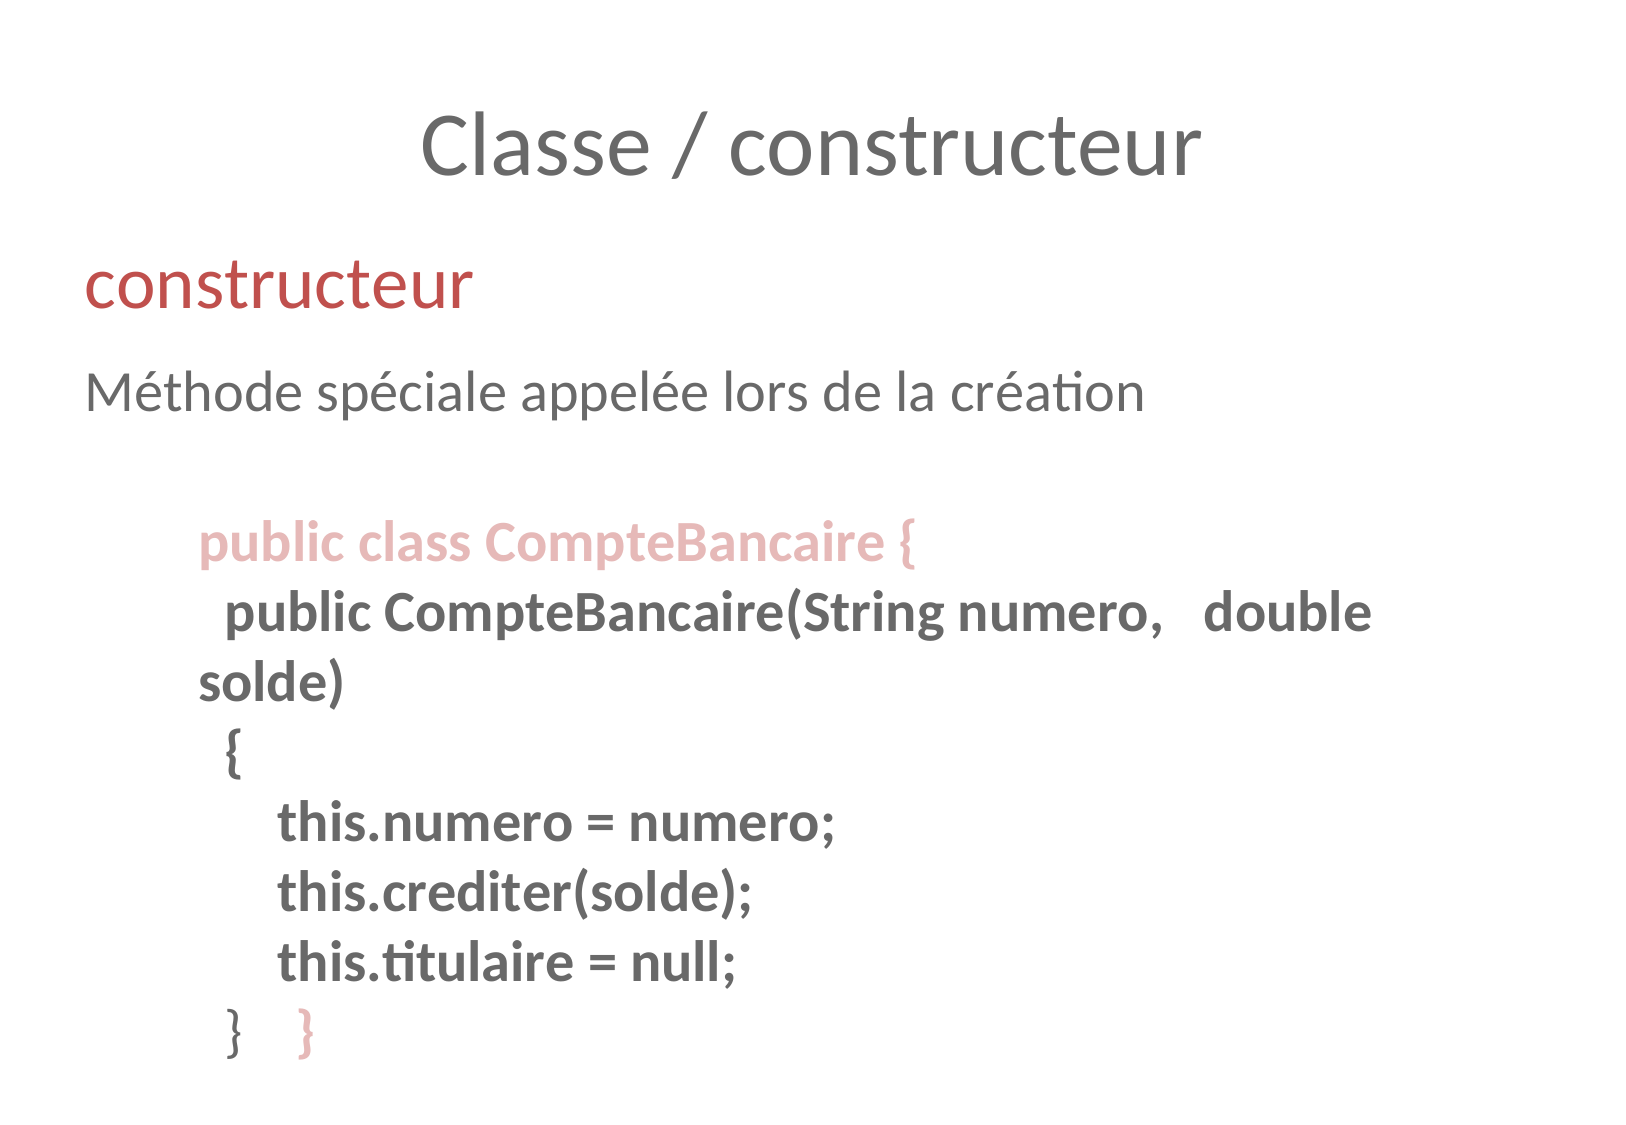

# Classe / constructeur
constructeur
Méthode spéciale appelée lors de la création
public class CompteBancaire {
 public CompteBancaire(String numero, double solde)
 {
 this.numero = numero;
 this.crediter(solde);
 this.titulaire = null;
 } }